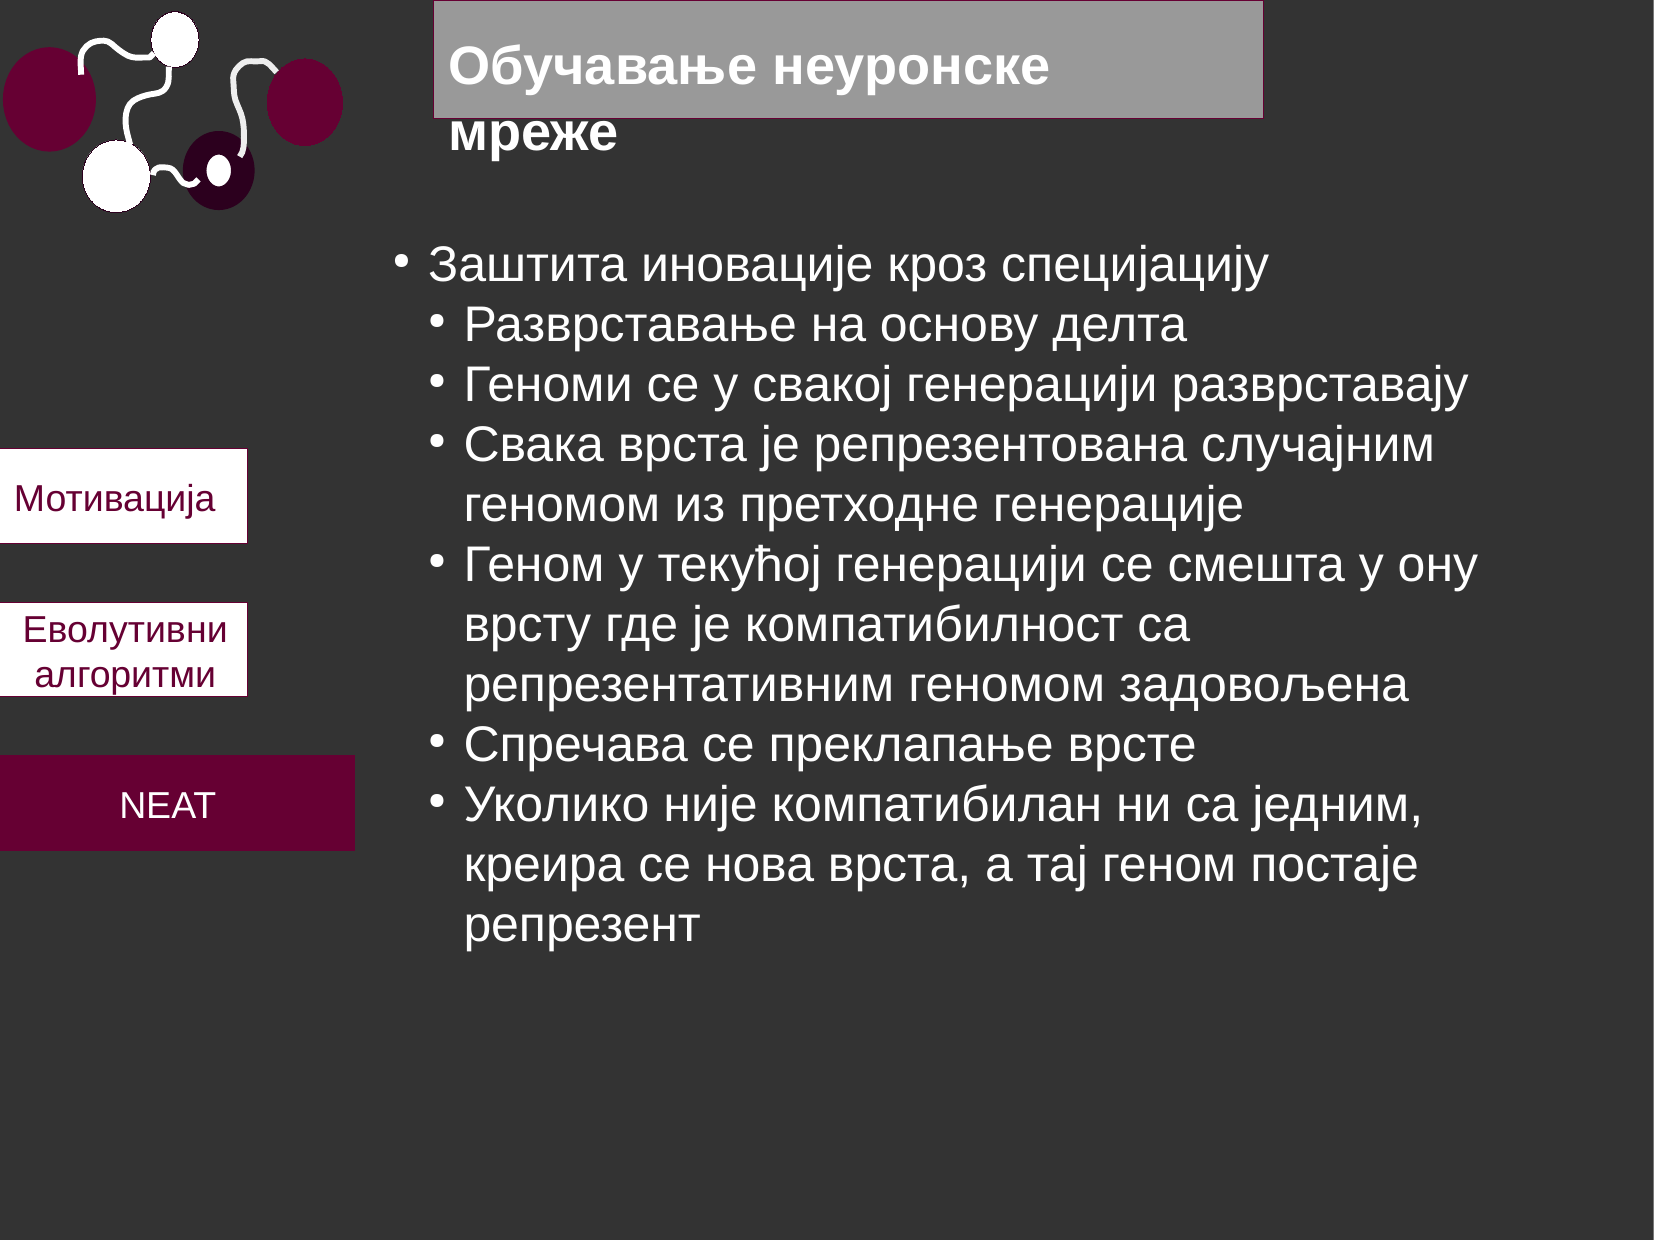

Обучавање неуронске мреже
Заштита иновације кроз специјацију
Разврставање на основу делта
Геноми се у свакој генерацији разврставају
Свака врста је репрезентована случајним геномом из претходне генерације
Геном у текућој генерацији се смешта у ону врсту где је компатибилност са репрезентативним геномом задовољена
Спречава се преклапање врсте
Уколико није компатибилан ни са једним, креира се нова врста, а тај геном постаје репрезент
 Мотивација
	Еволутивни
 	алгоритми
 NEAT